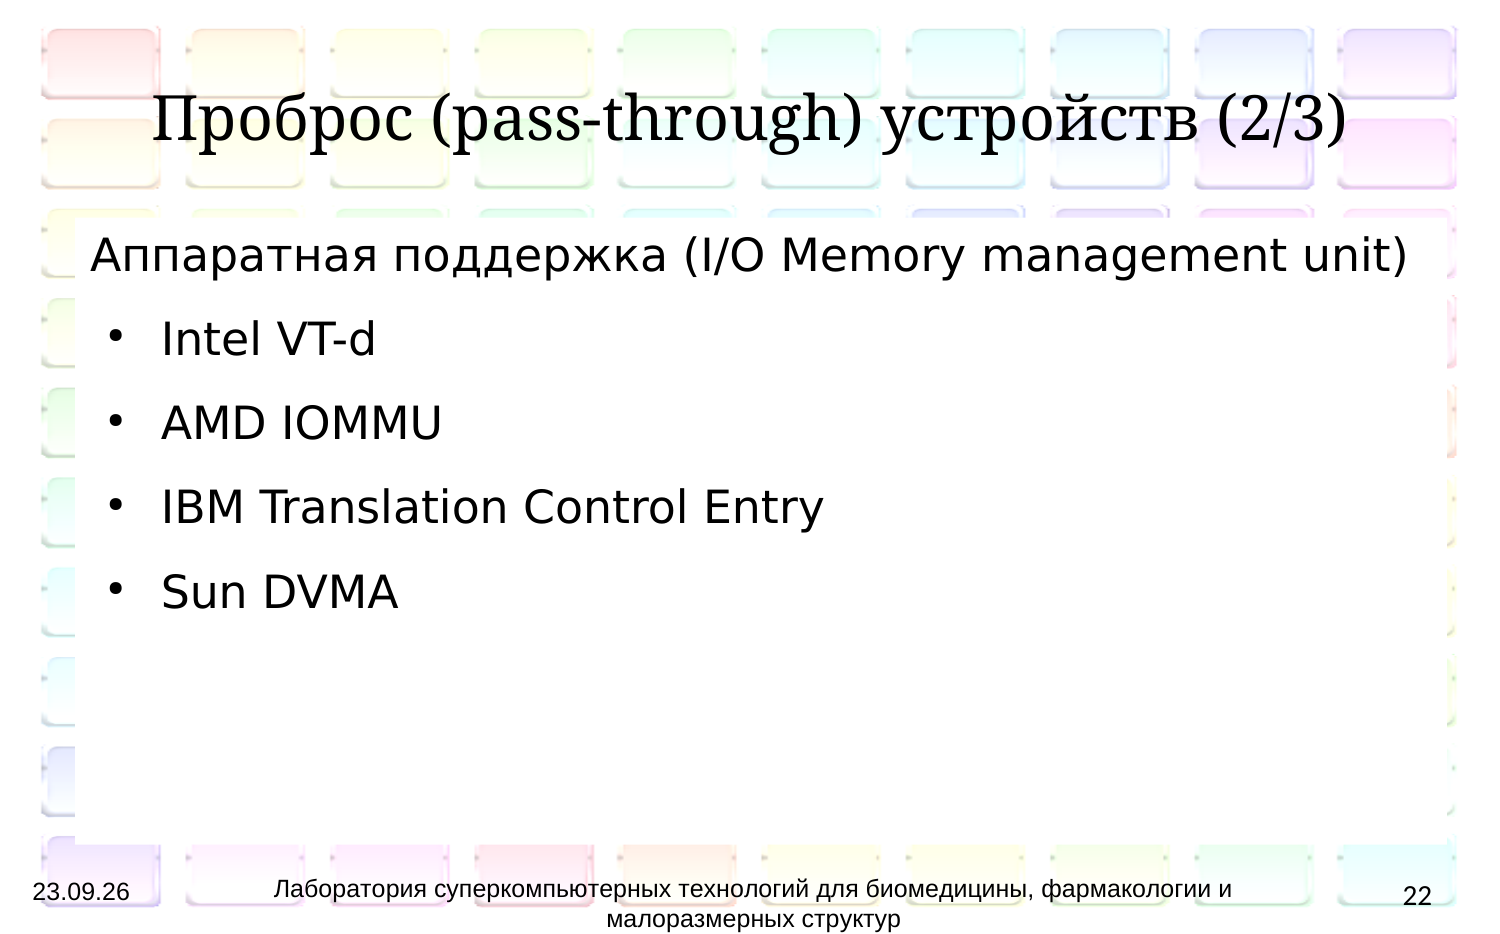

# Проброс (pass-through) устройств (2/3)
Аппаратная поддержка (I/O Memory management unit)
Intel VT-d
AMD IOMMU
IBM Translation Control Entry
Sun DVMA
Лаборатория суперкомпьютерных технологий для биомедицины, фармакологии и малоразмерных структур